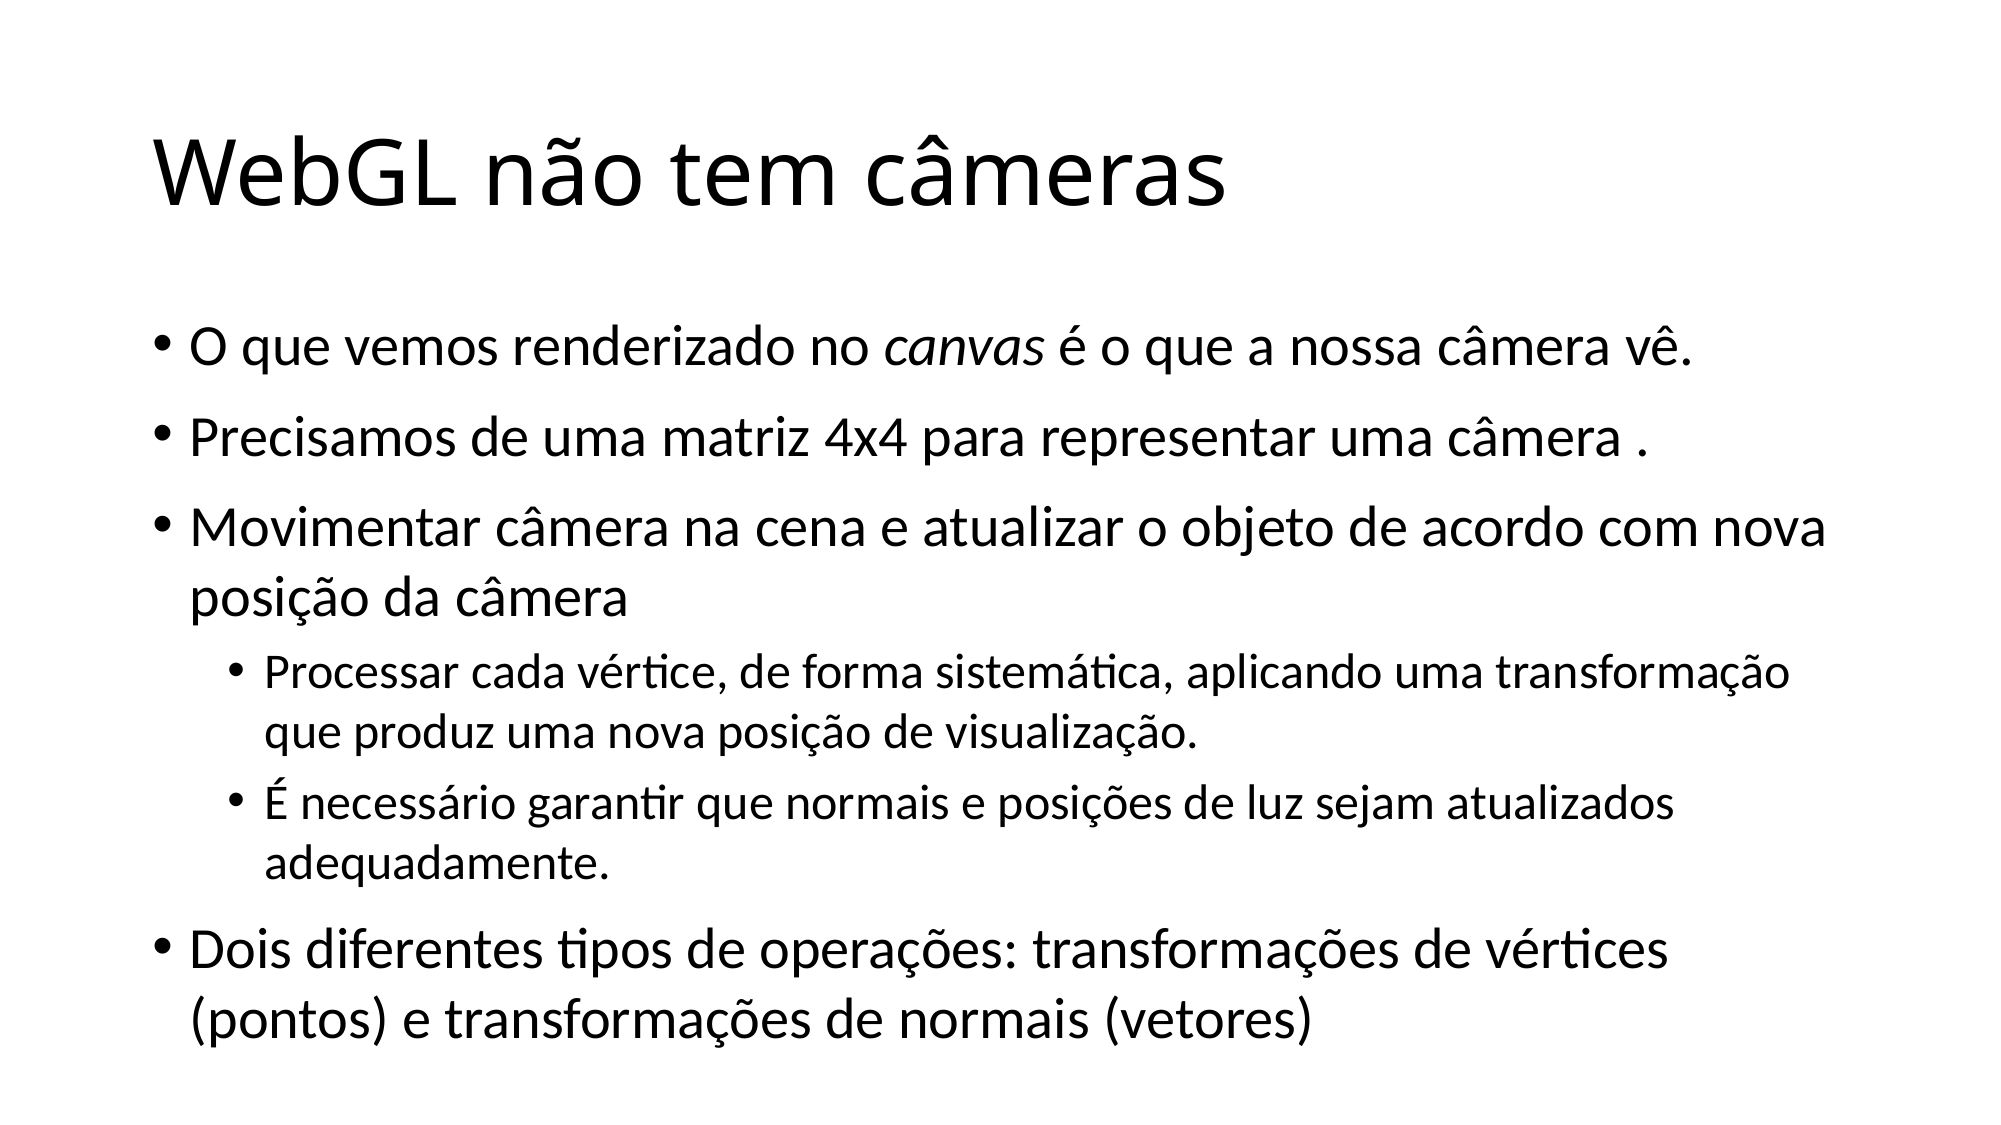

# WebGL não tem câmeras
O que vemos renderizado no canvas é o que a nossa câmera vê.
Precisamos de uma matriz 4x4 para representar uma câmera .
Movimentar câmera na cena e atualizar o objeto de acordo com nova posição da câmera
Processar cada vértice, de forma sistemática, aplicando uma transformação que produz uma nova posição de visualização.
É necessário garantir que normais e posições de luz sejam atualizados adequadamente.
Dois diferentes tipos de operações: transformações de vértices (pontos) e transformações de normais (vetores)